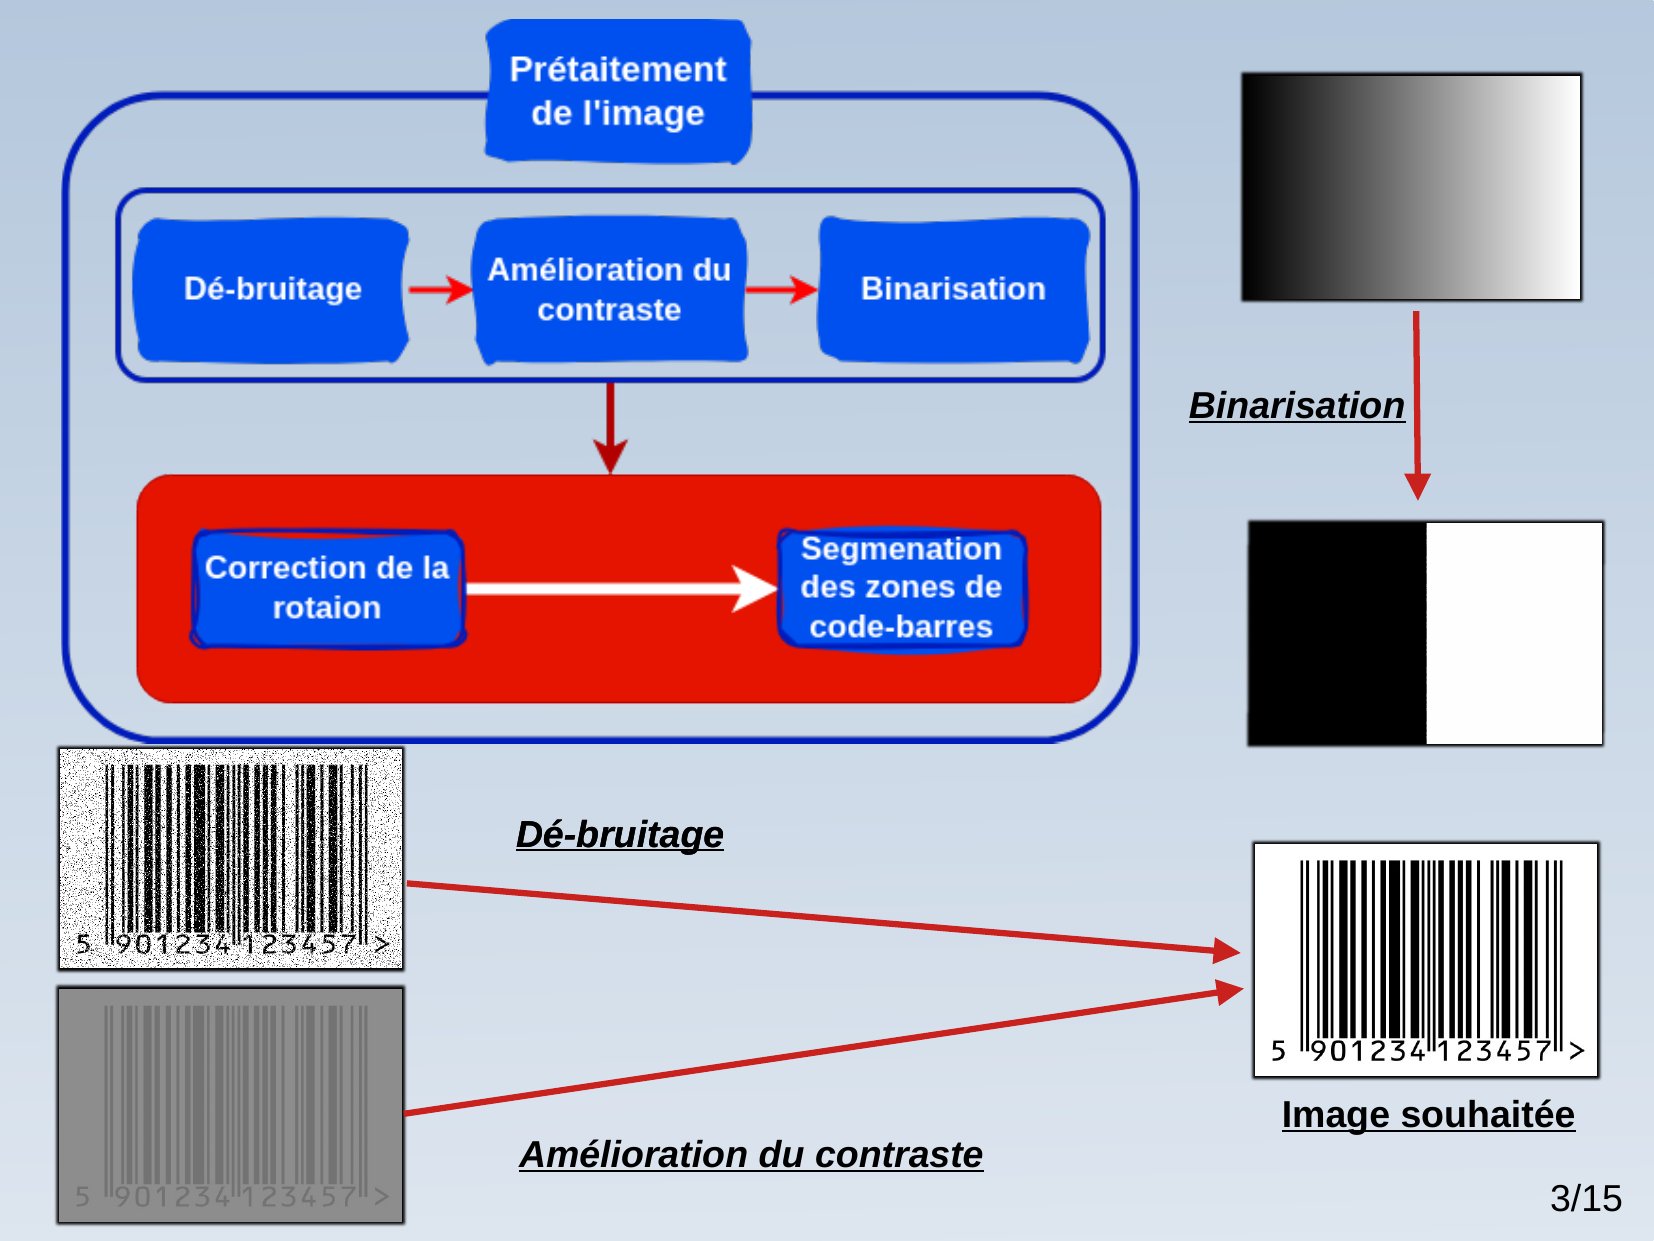

Binarisation
Dé-bruitage
Dé-bruitage
Image souhaitée
Amélioration du contraste